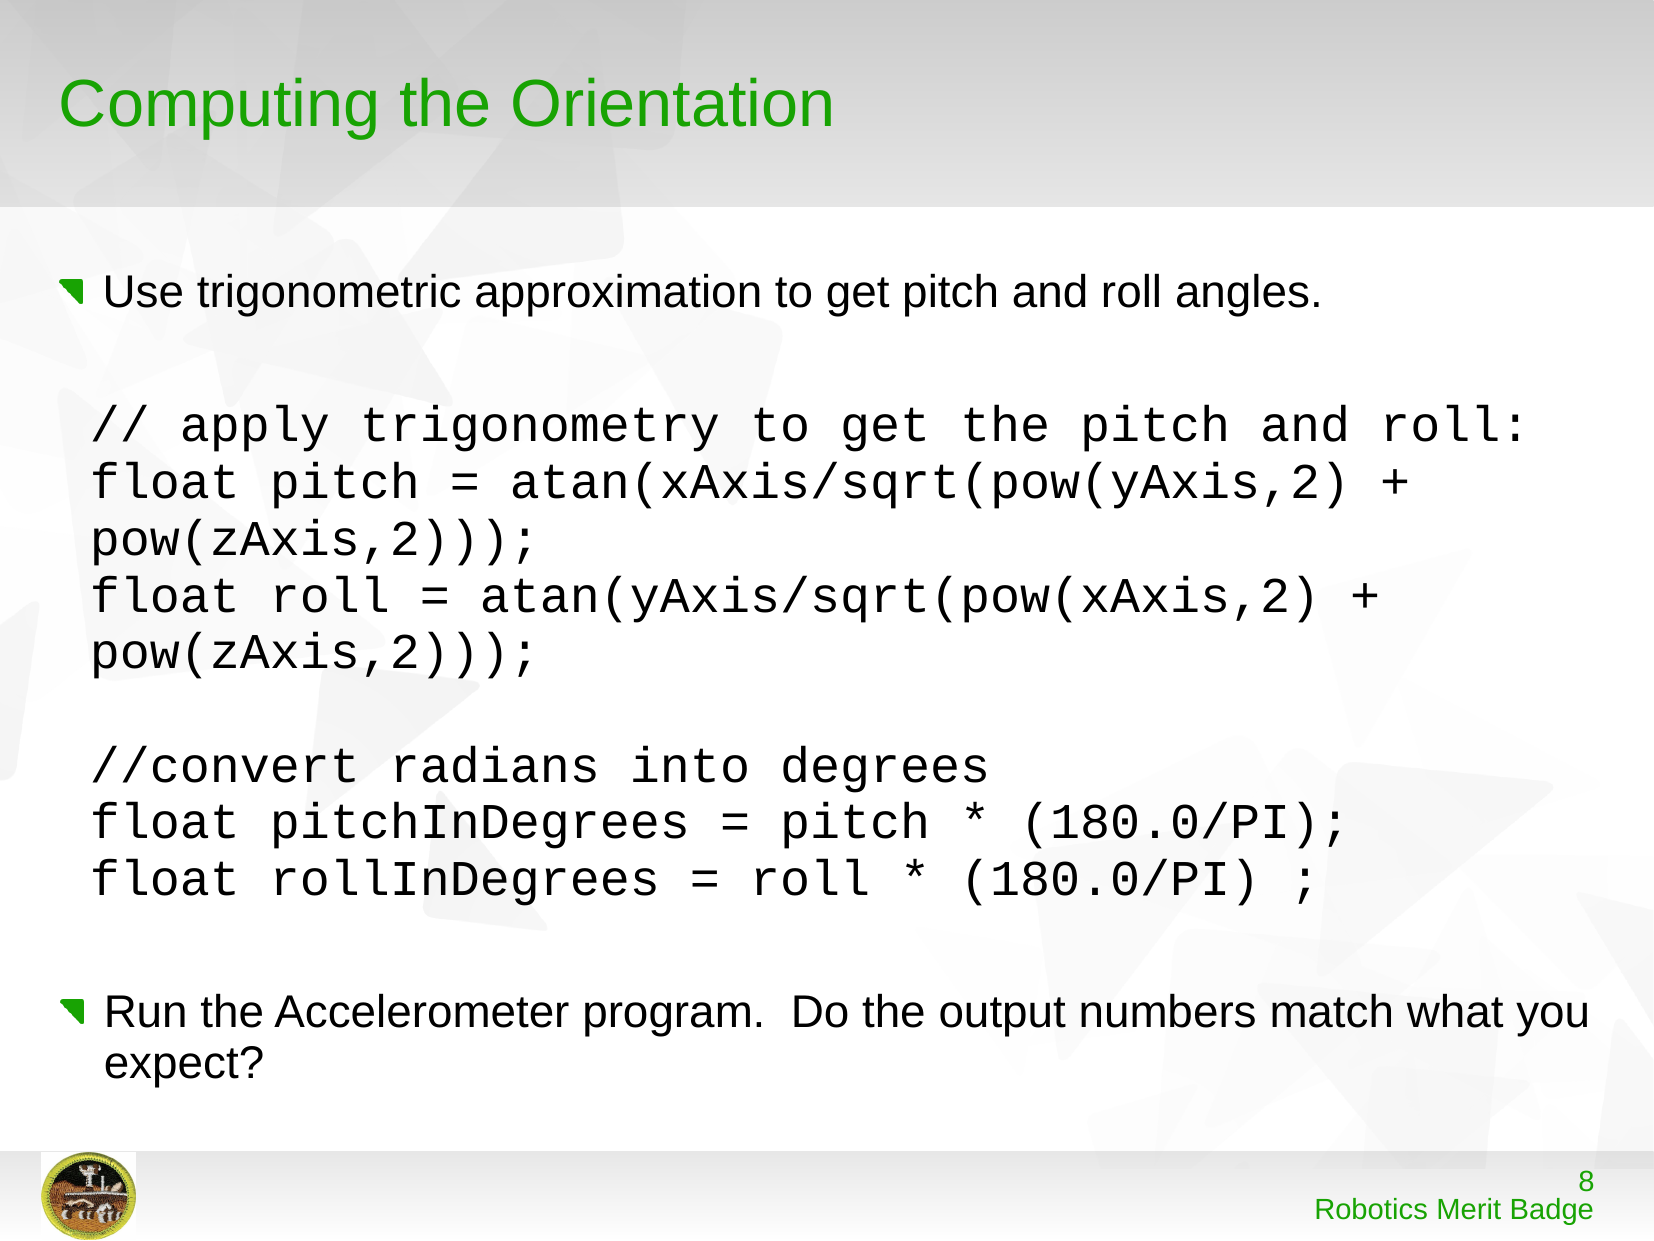

# Computing the Orientation
Use trigonometric approximation to get pitch and roll angles.
// apply trigonometry to get the pitch and roll:
float pitch = atan(xAxis/sqrt(pow(yAxis,2) + pow(zAxis,2)));
float roll = atan(yAxis/sqrt(pow(xAxis,2) + pow(zAxis,2)));
//convert radians into degrees
float pitchInDegrees = pitch * (180.0/PI);
float rollInDegrees = roll * (180.0/PI) ;
Run the Accelerometer program. Do the output numbers match what you expect?
8
Robotics Merit Badge